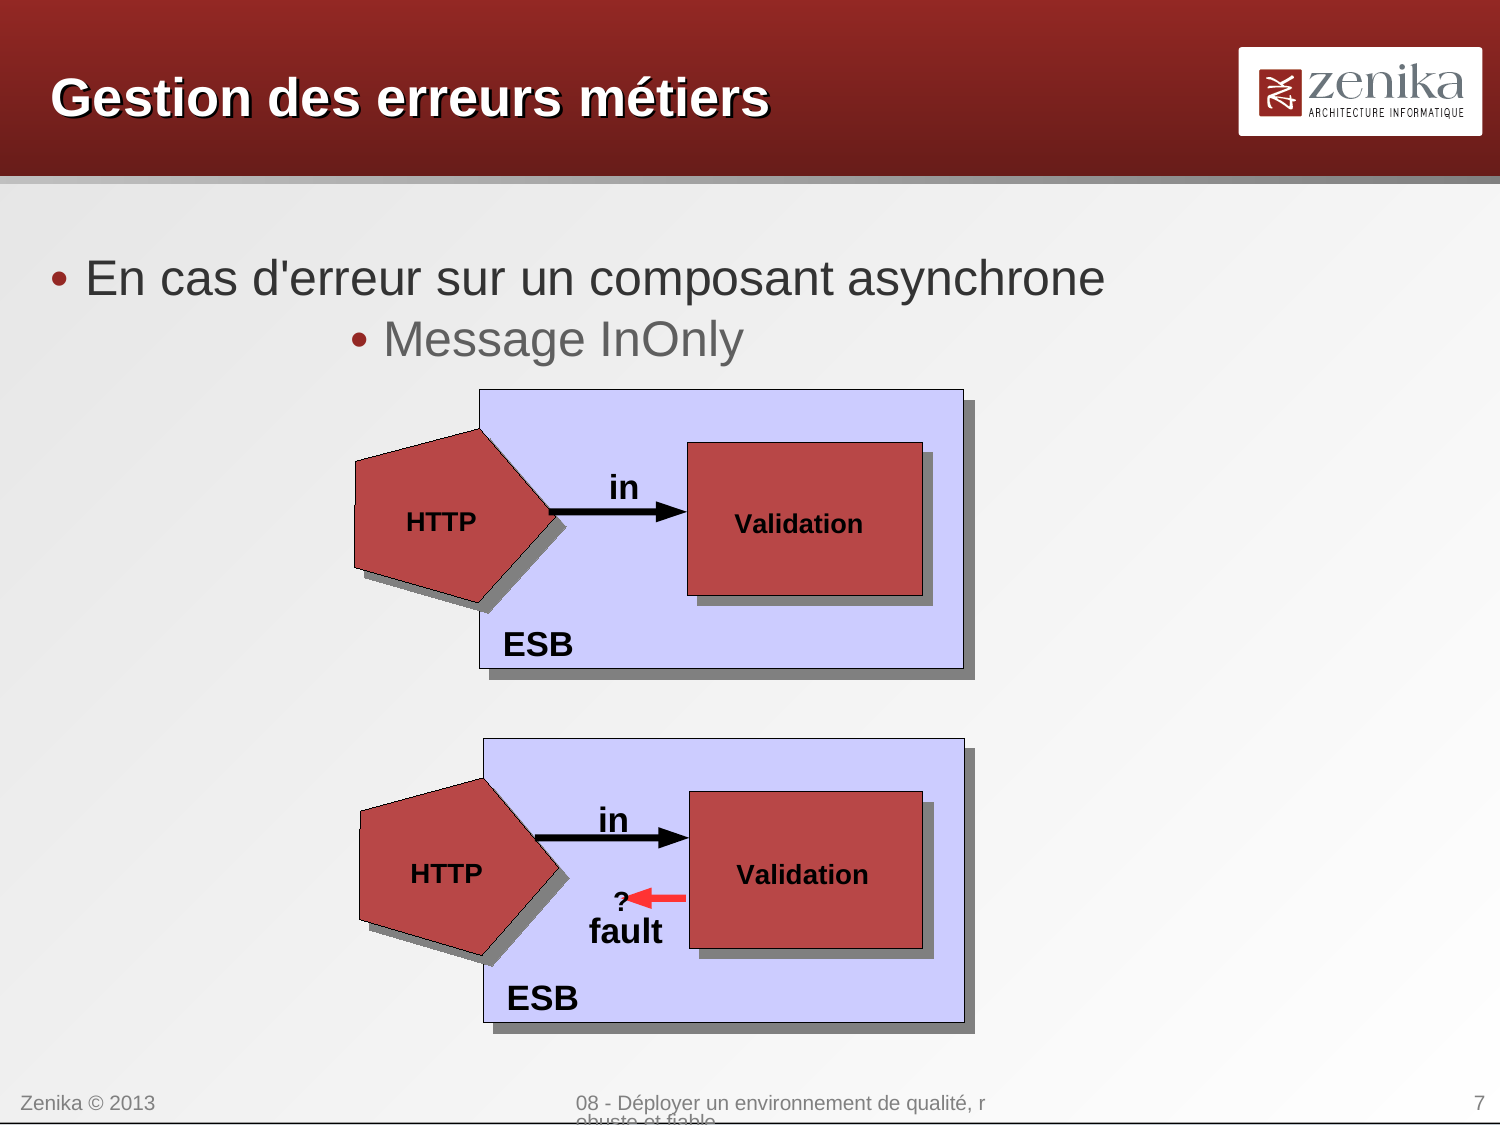

# Gestion des erreurs métiers
En cas d'erreur sur un composant asynchrone
 Message InOnly
in
HTTP
Validation
Validation SE
ESB
in
HTTP
Validation
Validation SE
?
fault
ESB